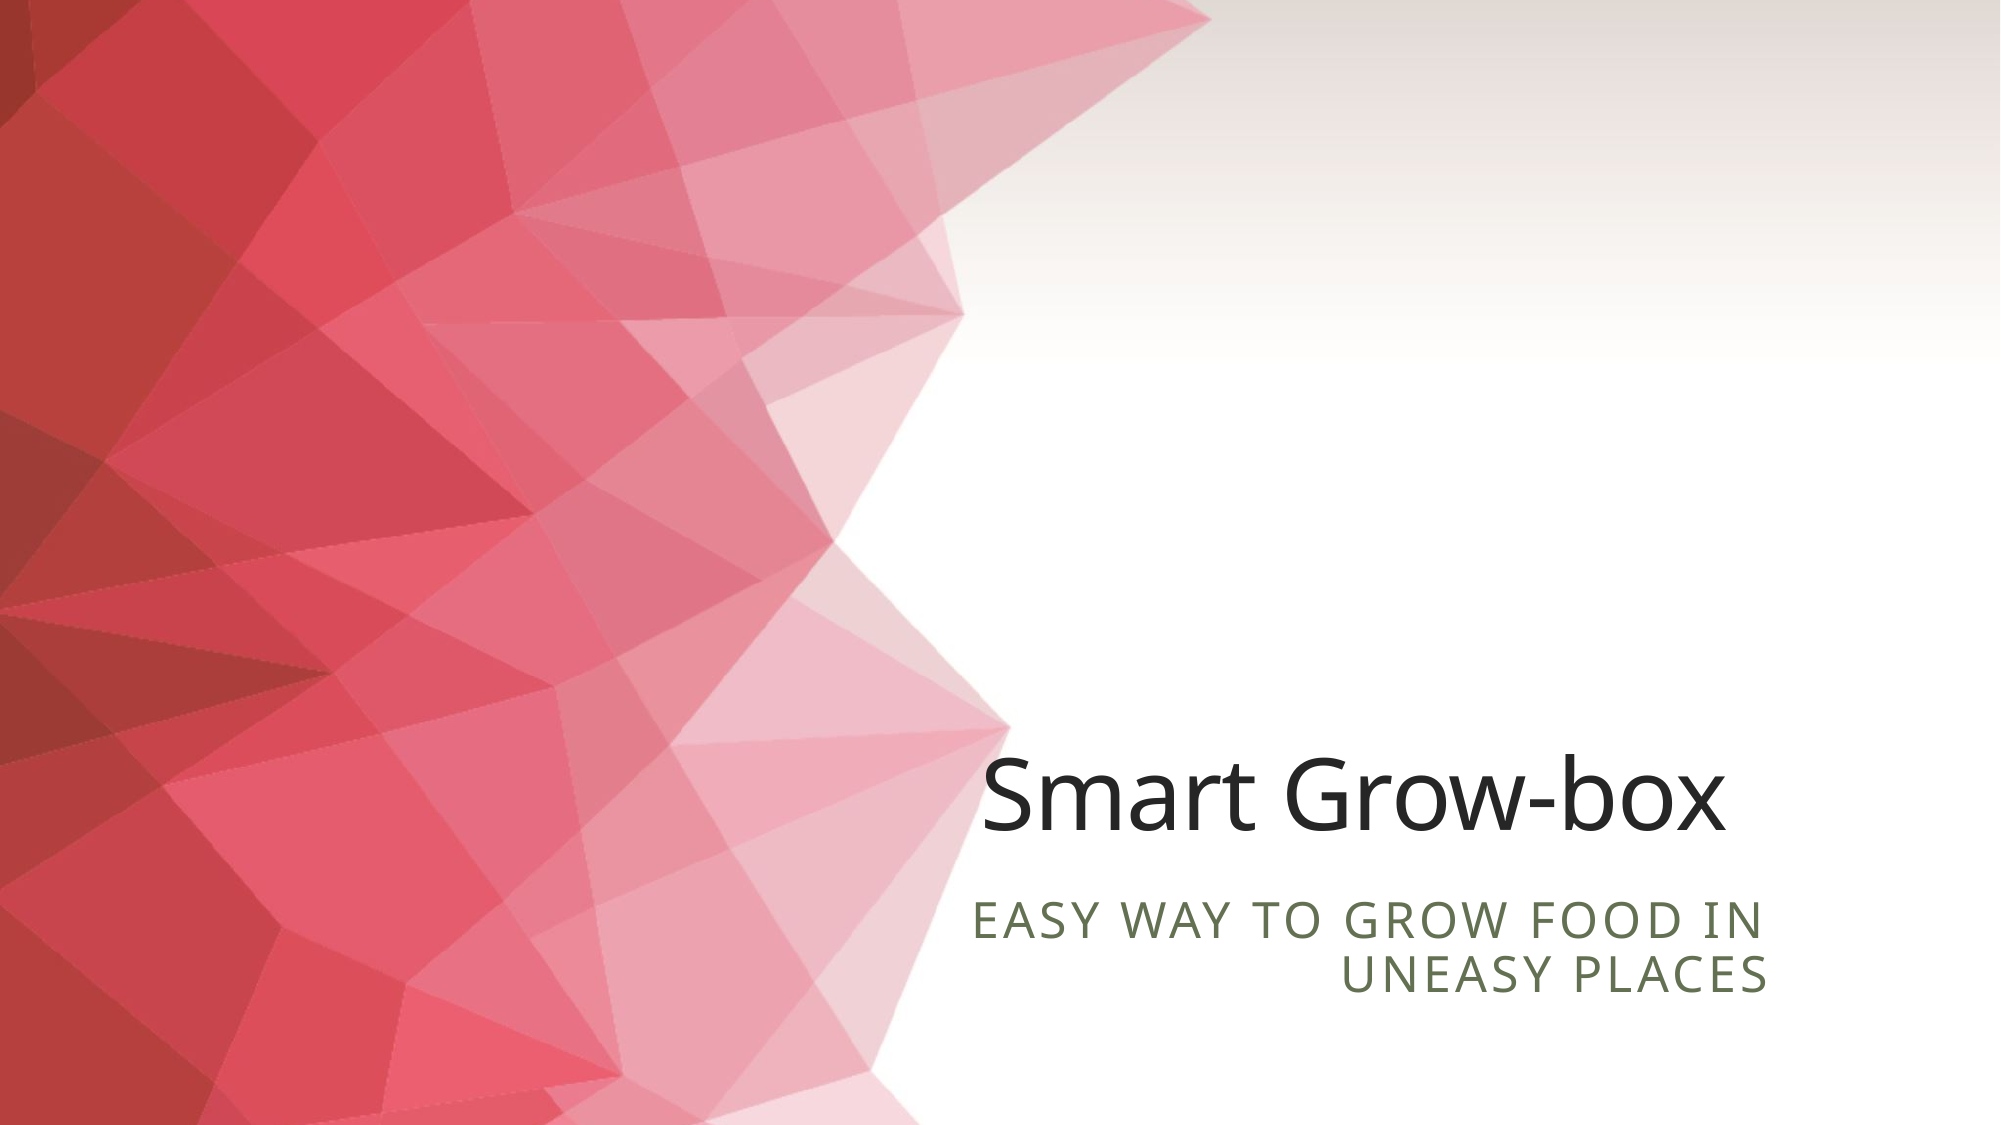

# Smart Grow-box
Easy way to grow food in uneasy places